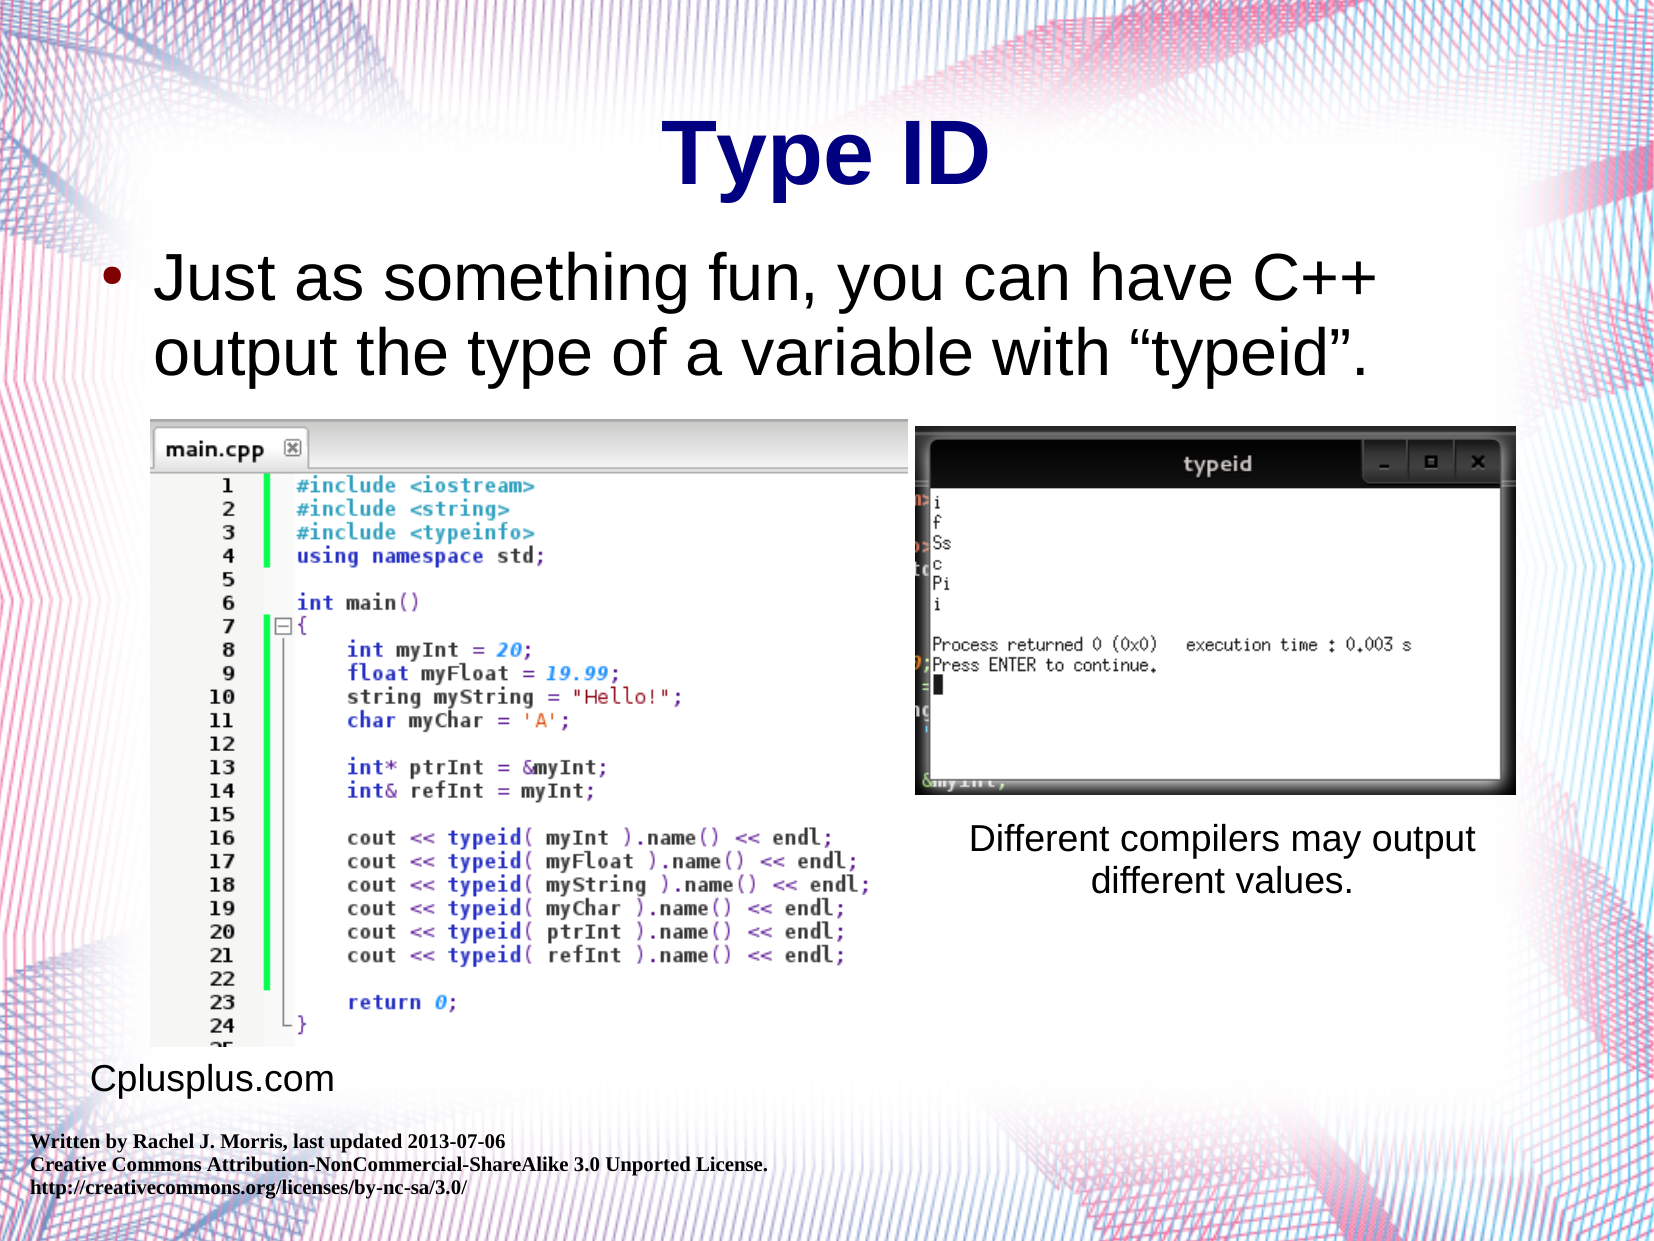

# Type ID
Just as something fun, you can have C++ output the type of a variable with “typeid”.
Different compilers may output different values.
Cplusplus.com